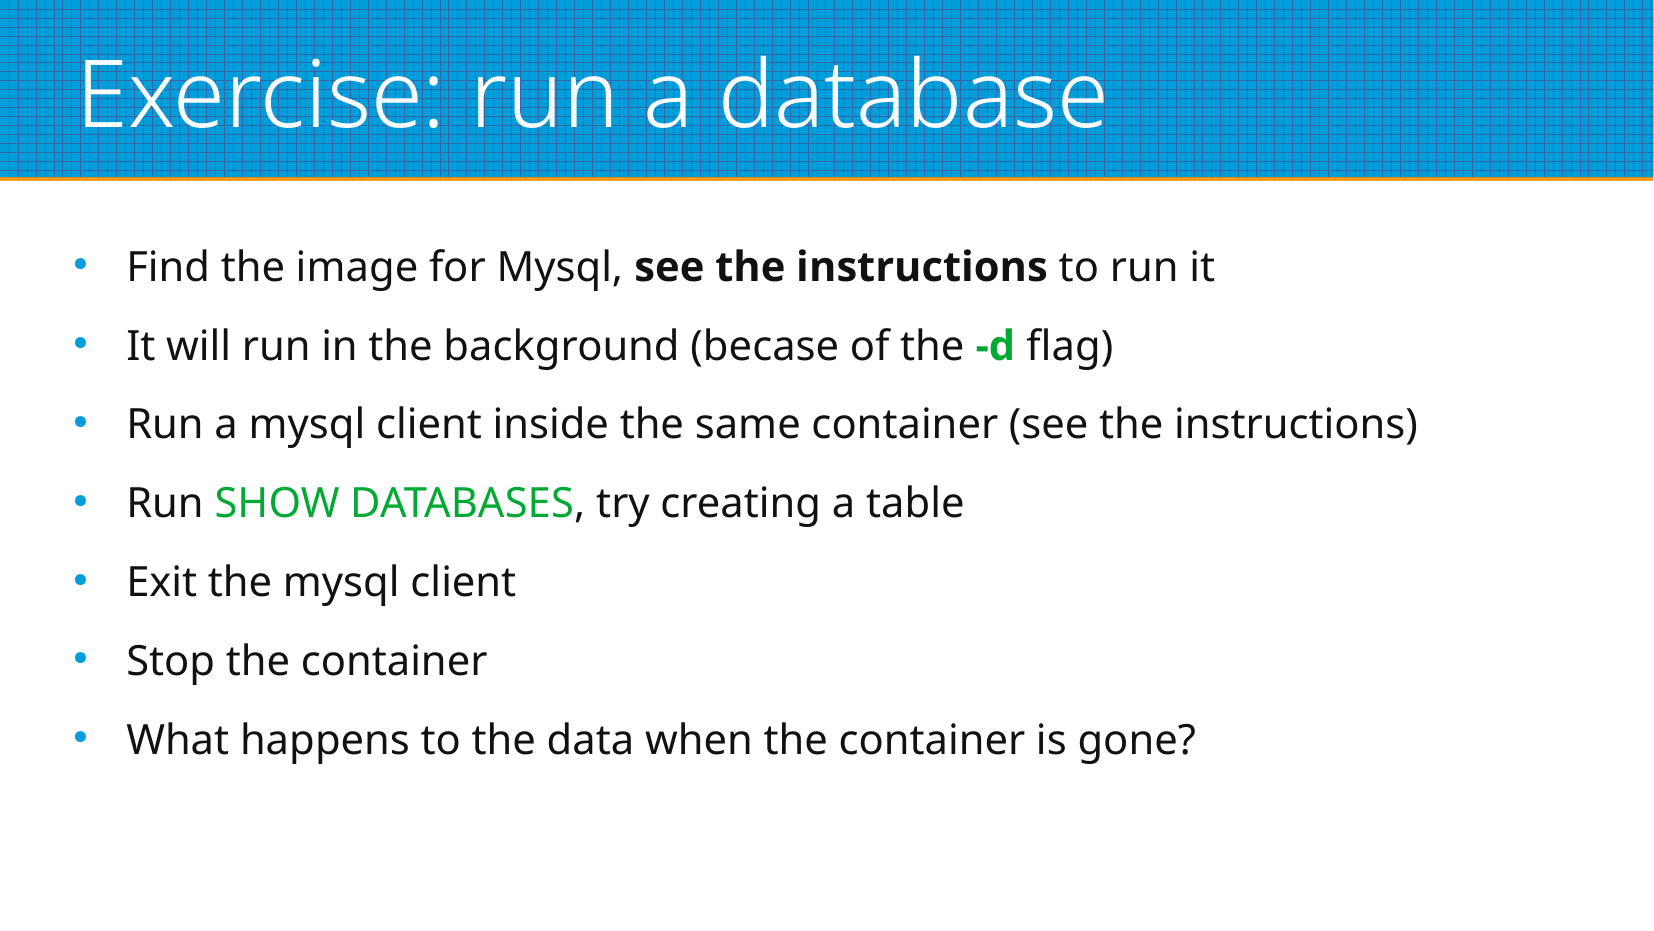

# Exercise: run a database
Find the image for Mysql, see the instructions to run it
It will run in the background (becase of the -d flag)
Run a mysql client inside the same container (see the instructions)
Run SHOW DATABASES, try creating a table
Exit the mysql client
Stop the container
What happens to the data when the container is gone?